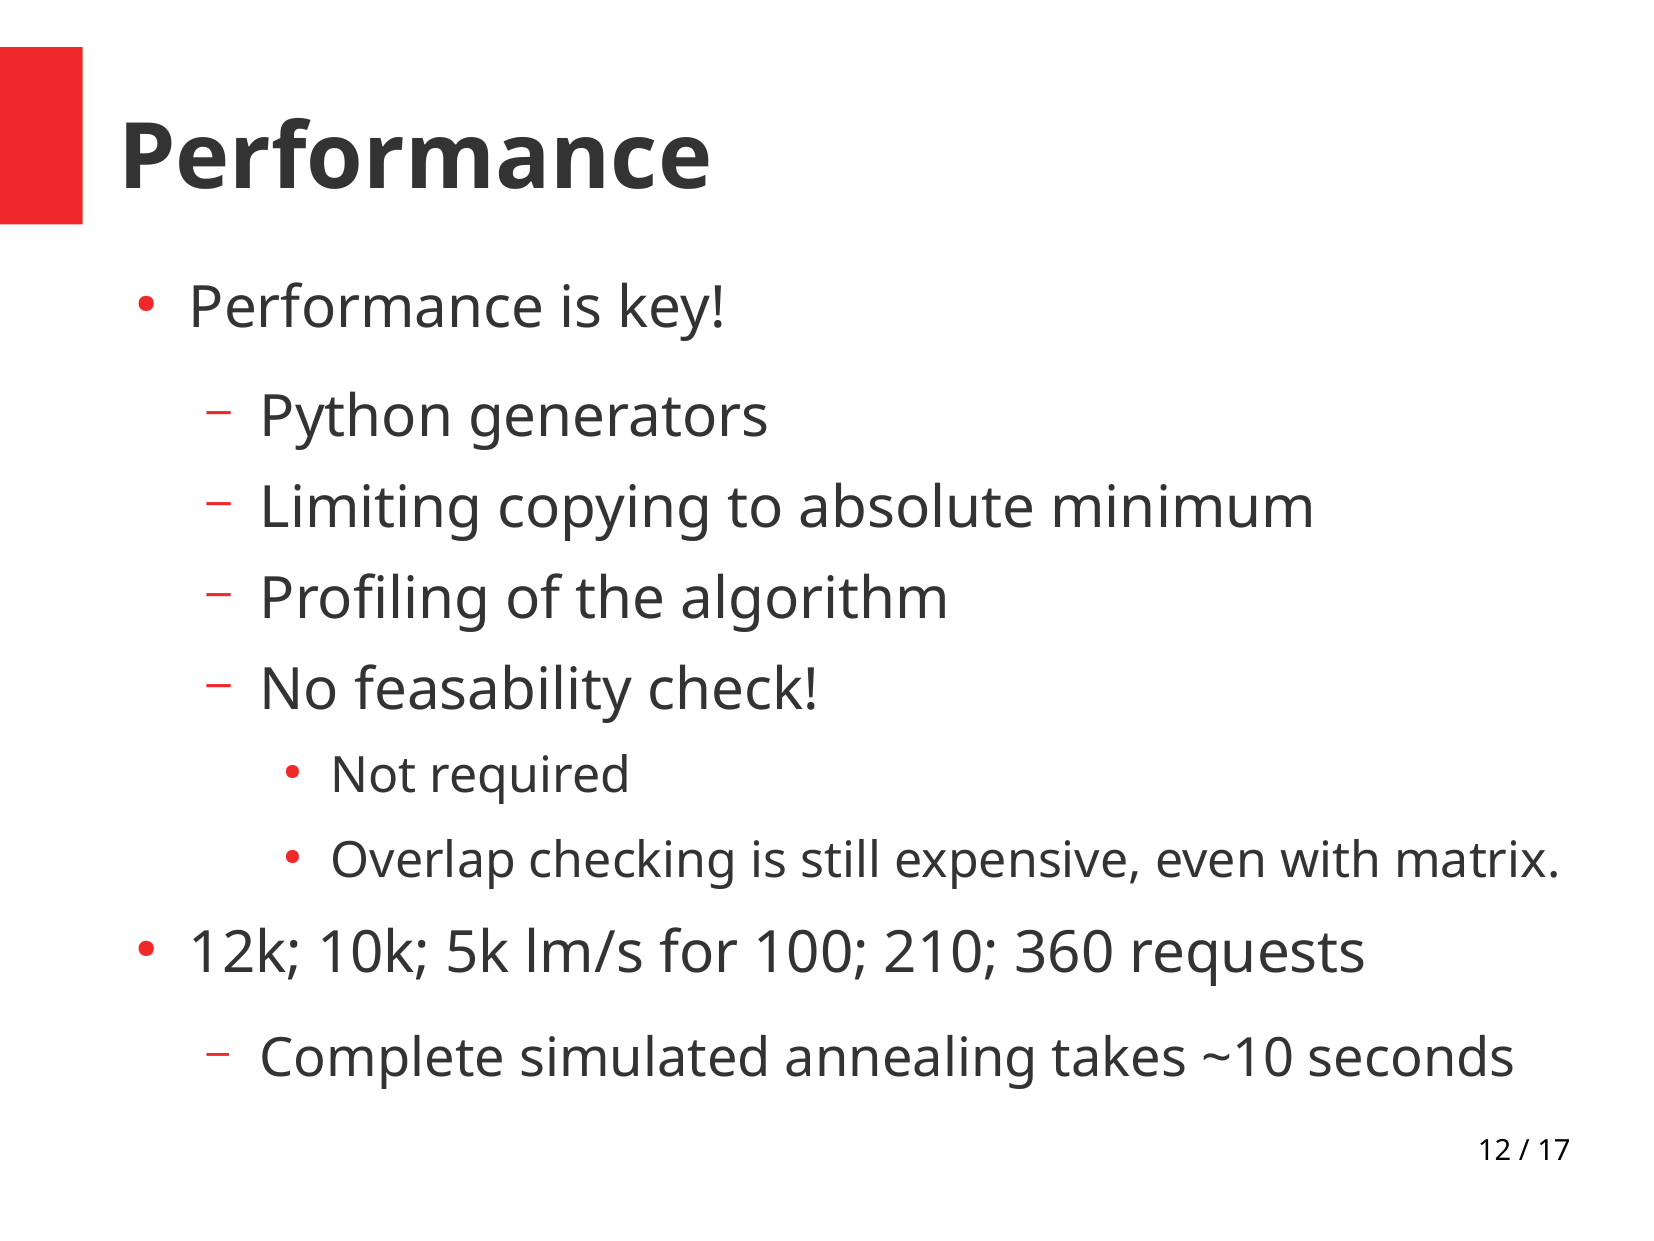

# Performance
Performance is key!
Python generators
Limiting copying to absolute minimum
Profiling of the algorithm
No feasability check!
Not required
Overlap checking is still expensive, even with matrix.
12k; 10k; 5k lm/s for 100; 210; 360 requests
Complete simulated annealing takes ~10 seconds
12